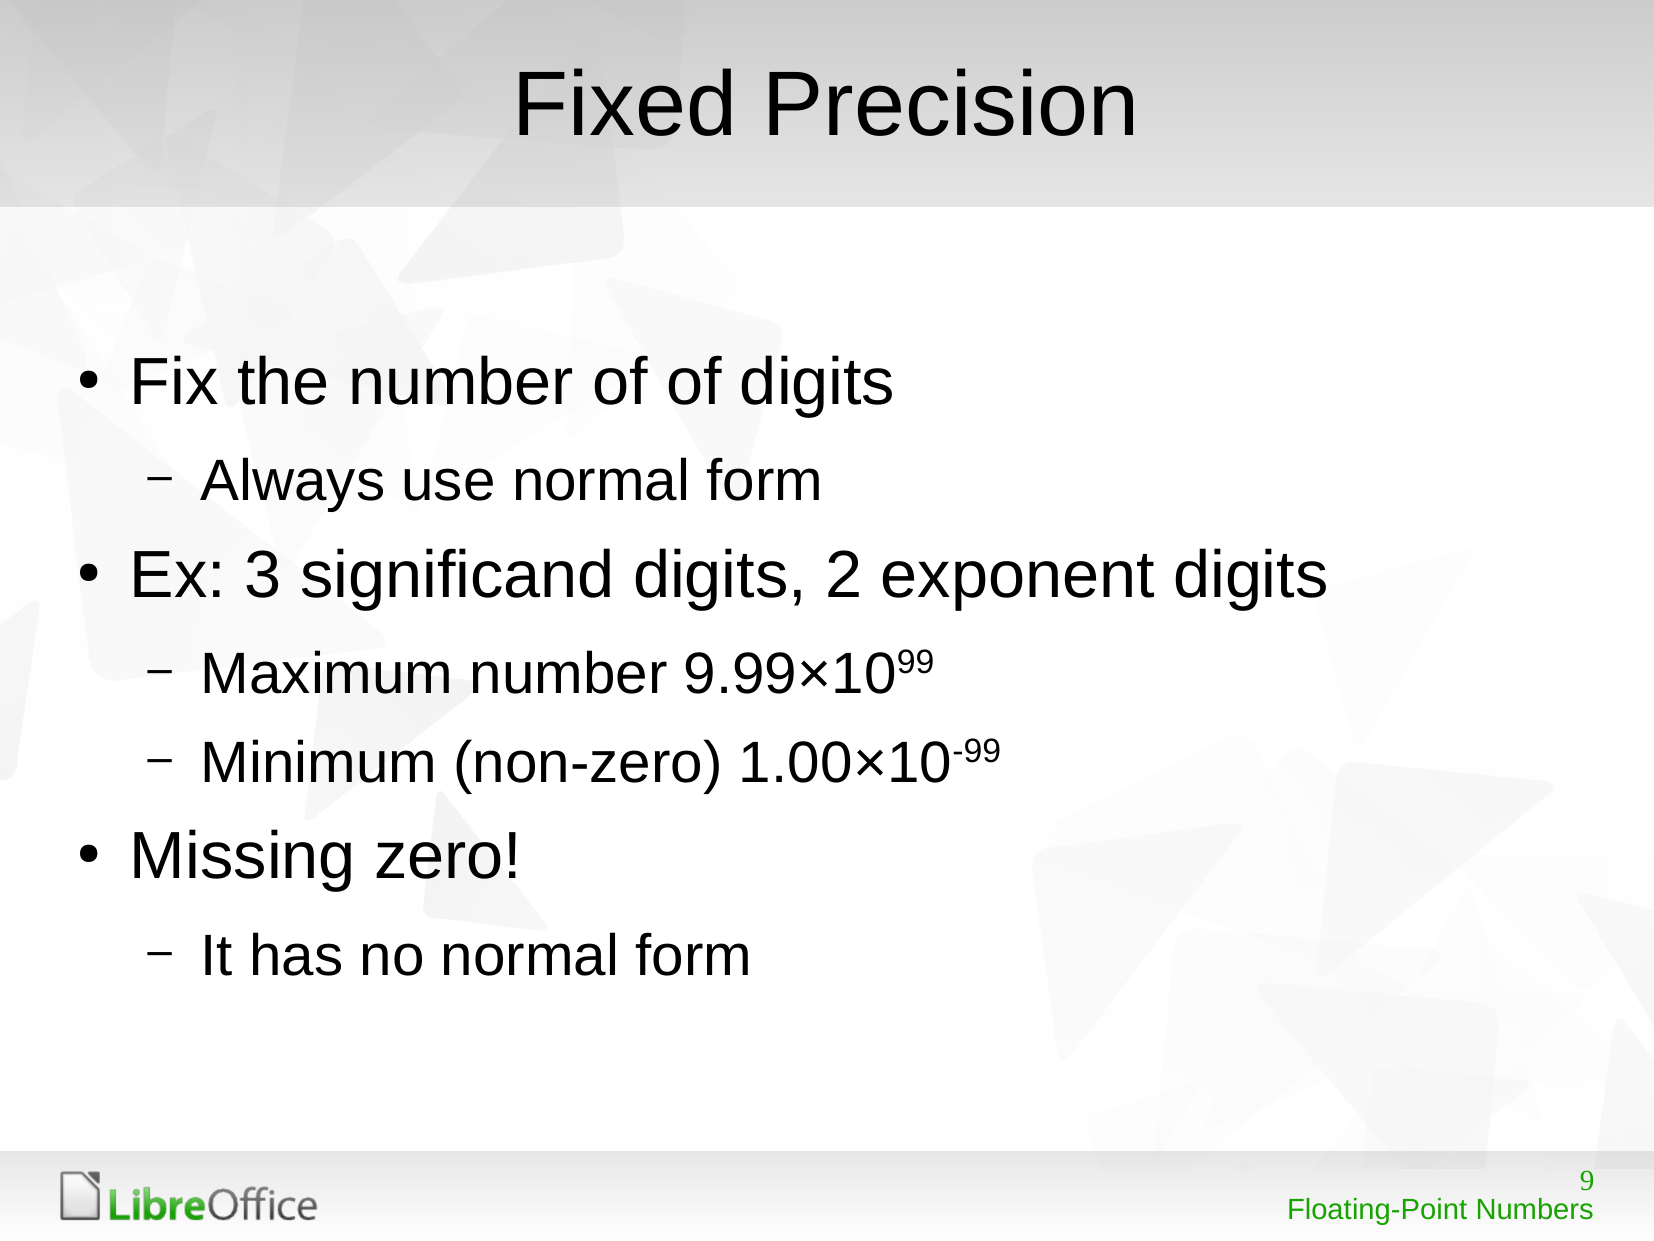

# Fixed Precision
Fix the number of of digits
Always use normal form
Ex: 3 significand digits, 2 exponent digits
Maximum number 9.99×1099
Minimum (non-zero) 1.00×10-99
Missing zero!
It has no normal form
9
Floating-Point Numbers